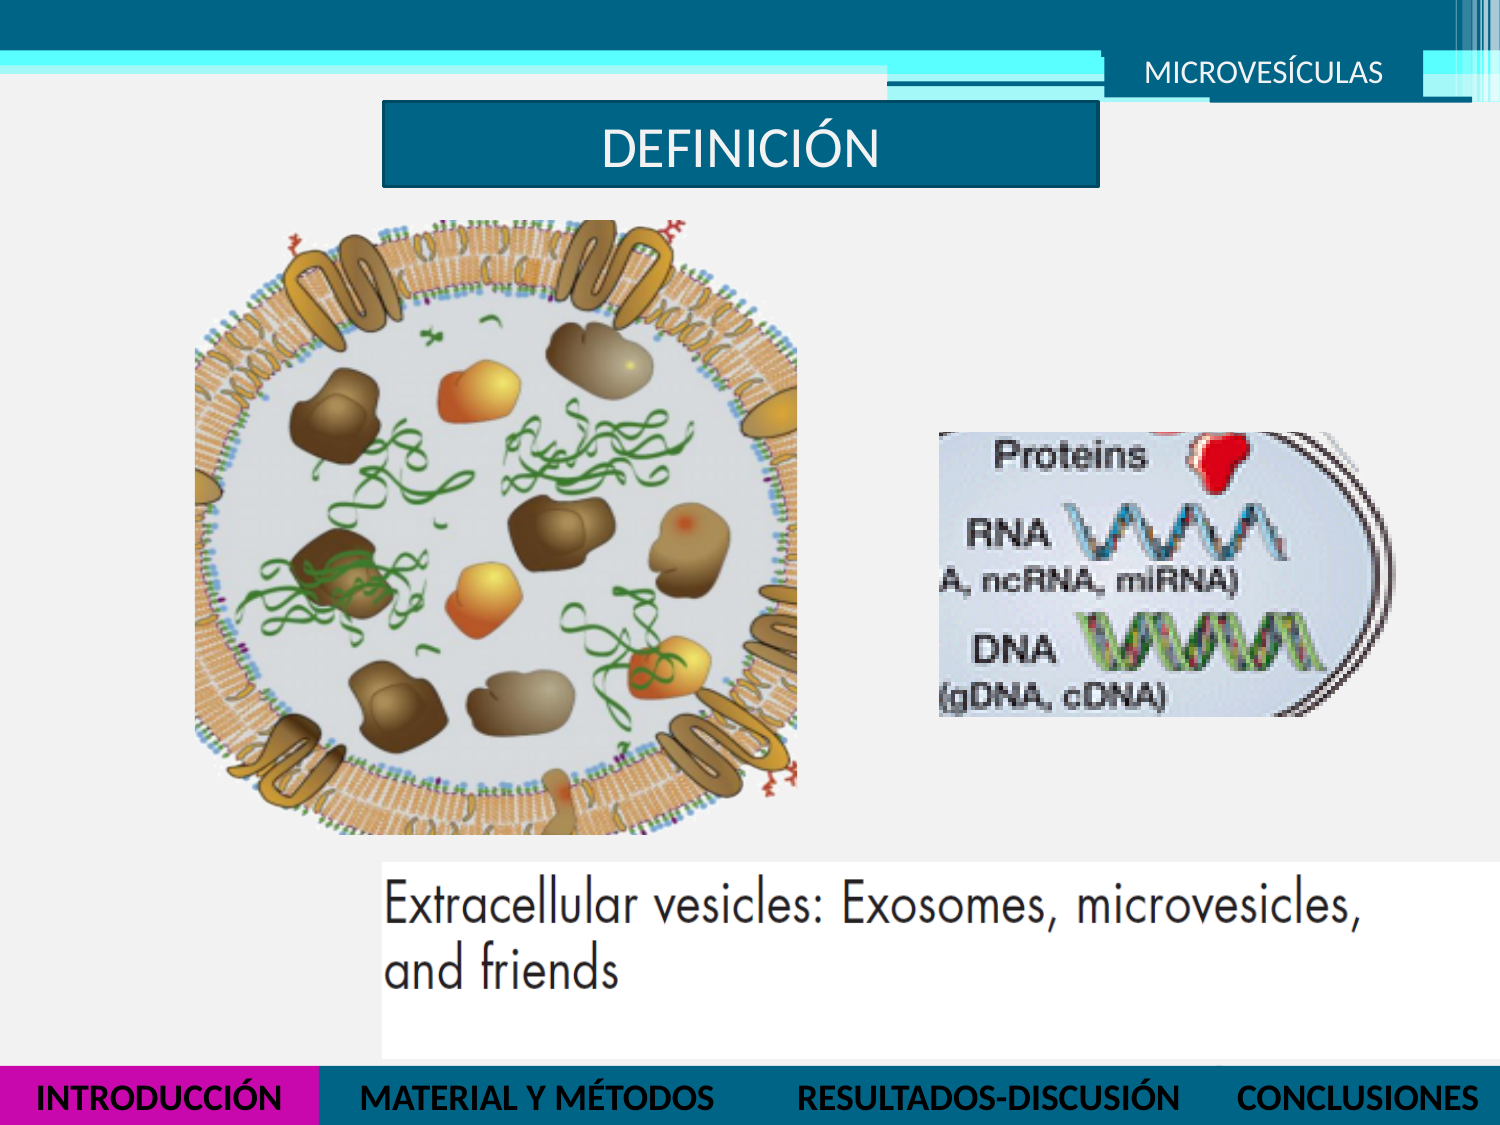

# INTRODUCCIÓN
MICROVESÍCULAS
DEFINICIÓN
INTRODUCCIÓN
MATERIAL Y MÉTODOS
RESULTADOS-DISCUSIÓN
CONCLUSIONES